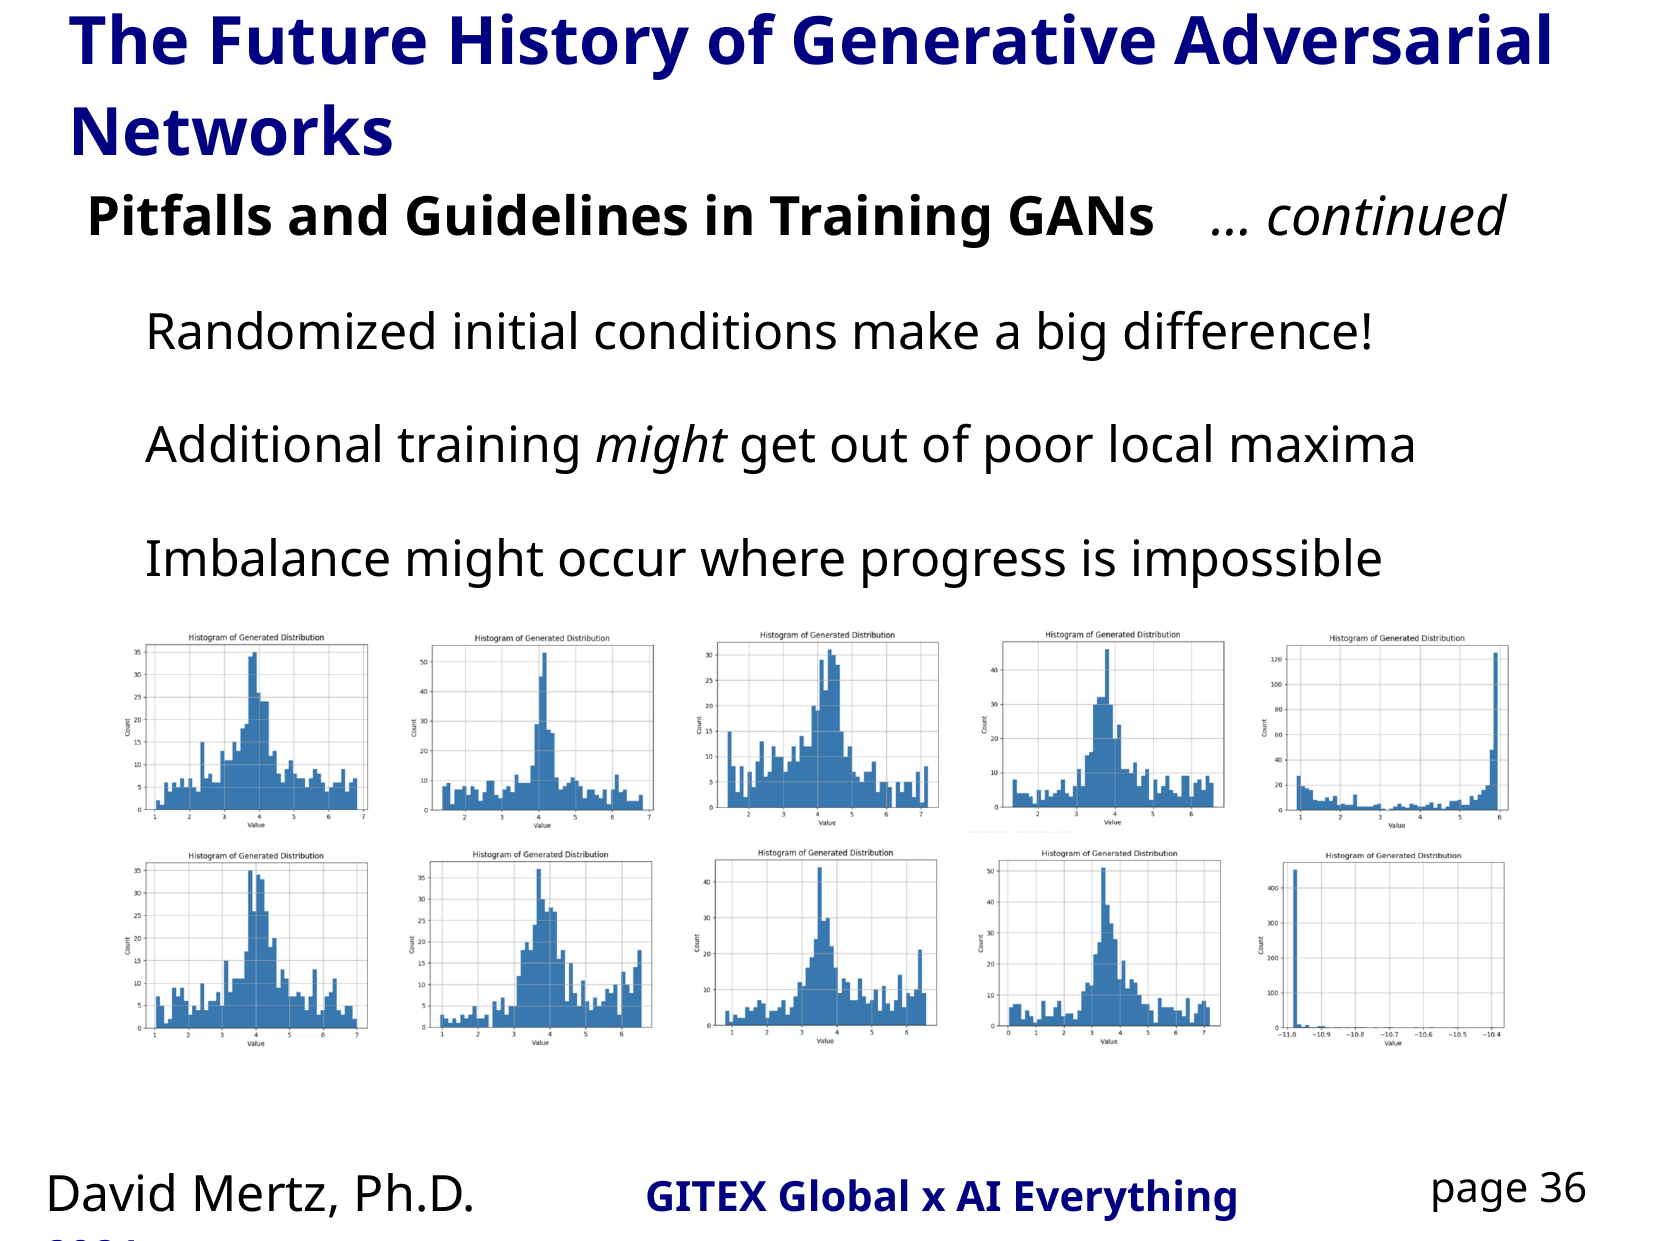

# Pitfalls and Guidelines in Training GANs	… continued
Randomized initial conditions make a big difference!
Additional training might get out of poor local maxima
Imbalance might occur where progress is impossible